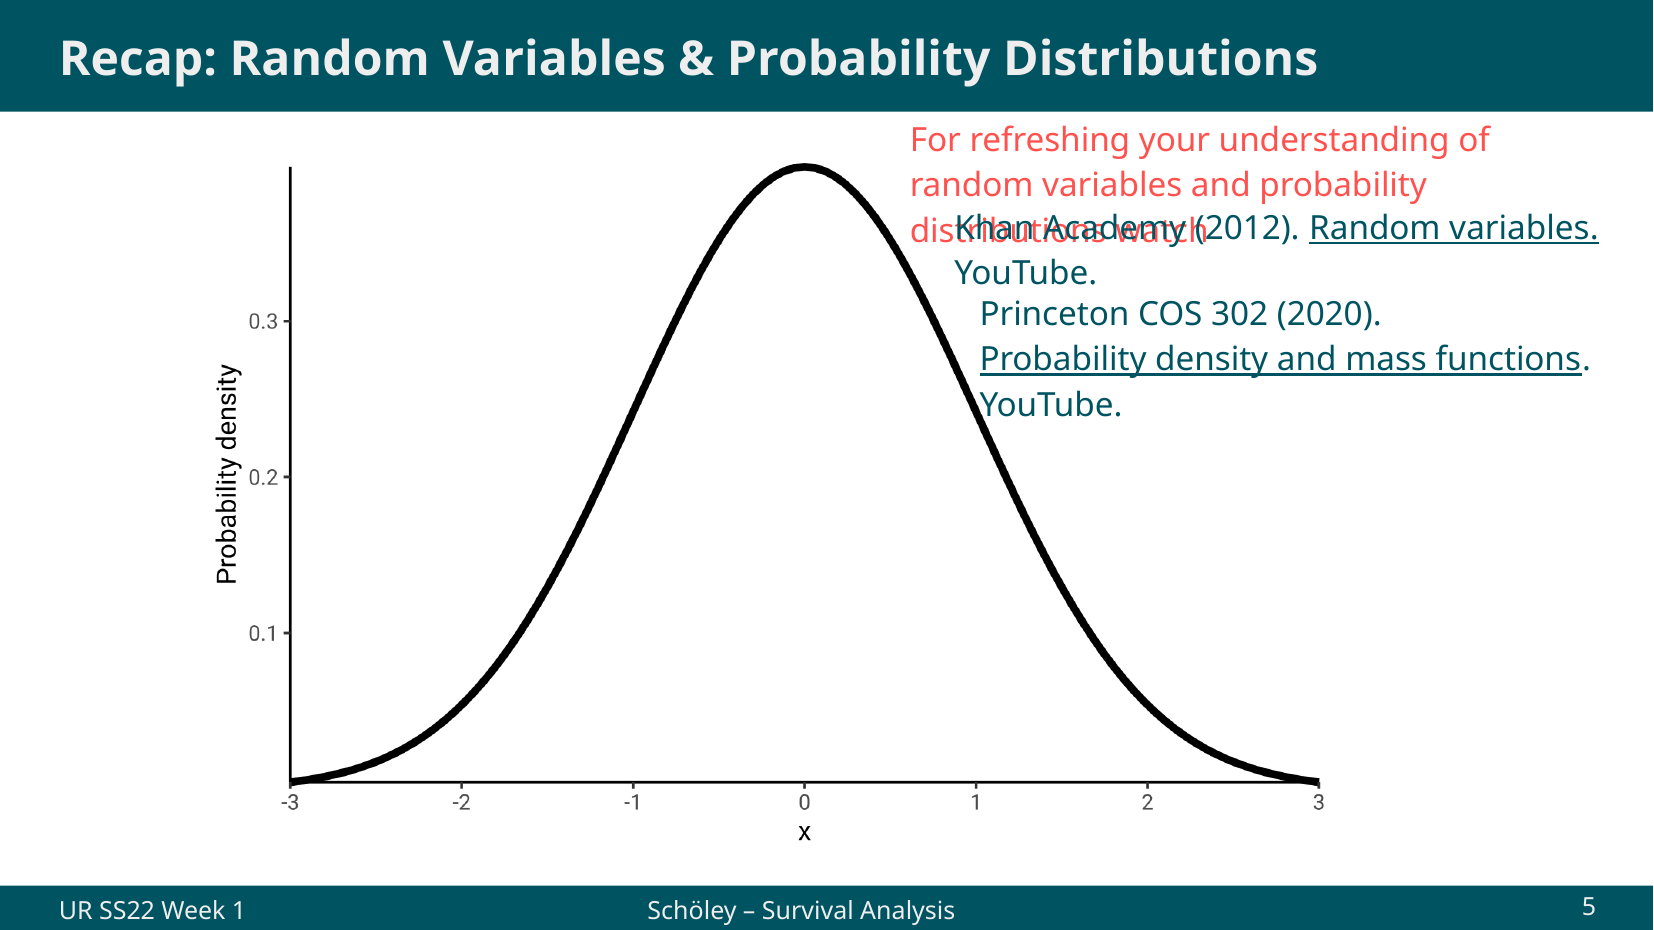

# Recap: Random Variables & Probability Distributions
For refreshing your understanding of random variables and probability distributions watch
Khan Academy (2012). Random variables. YouTube.
Princeton COS 302 (2020). Probability density and mass functions. YouTube.
5
UR SS22 Week 1
Schöley – Survival Analysis